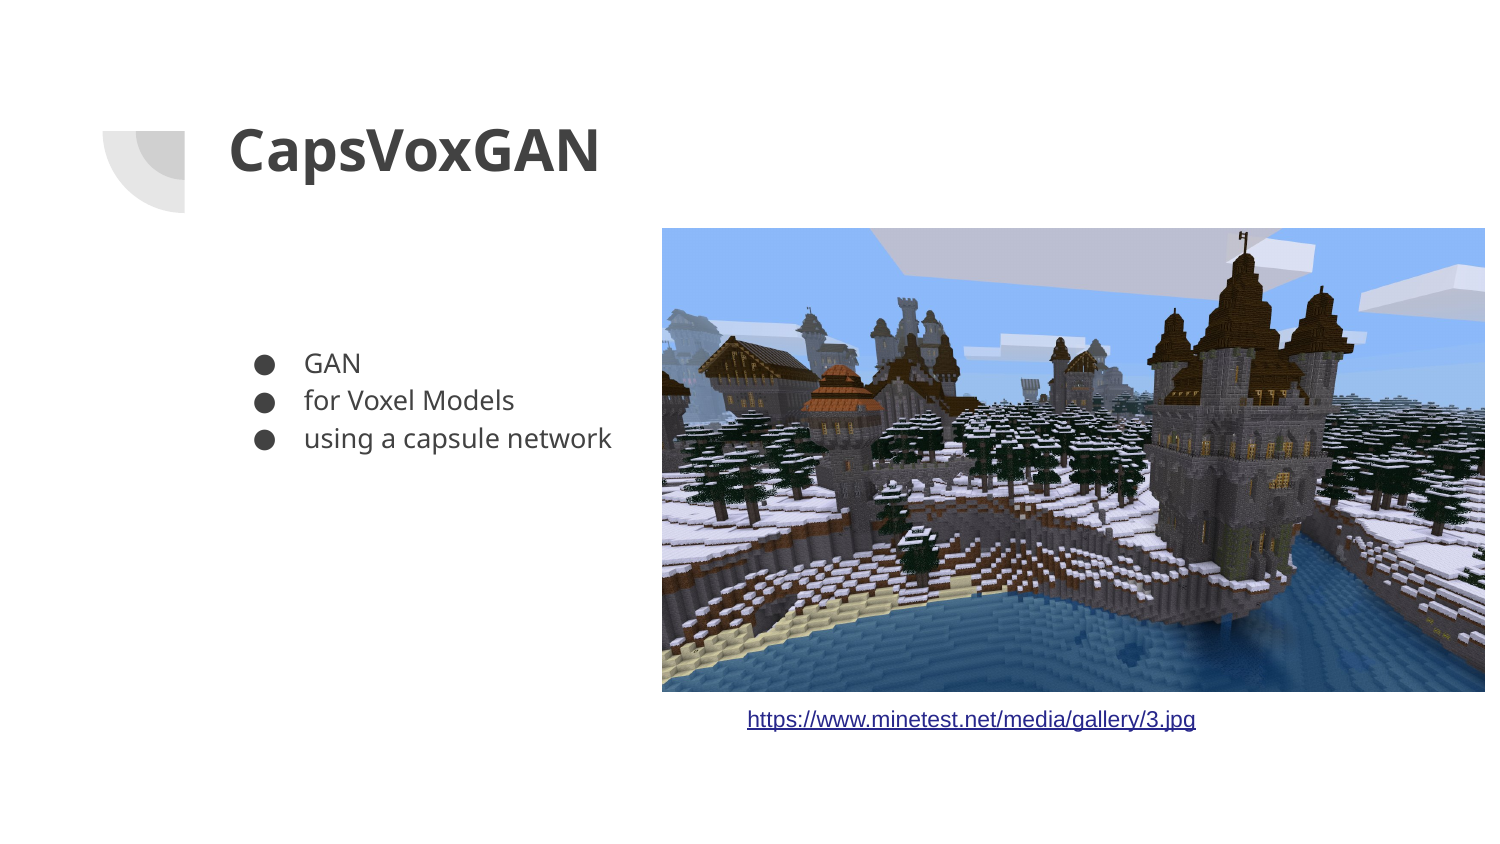

# CapsVoxGAN
GAN
for Voxel Models
using a capsule network
https://www.minetest.net/media/gallery/3.jpg